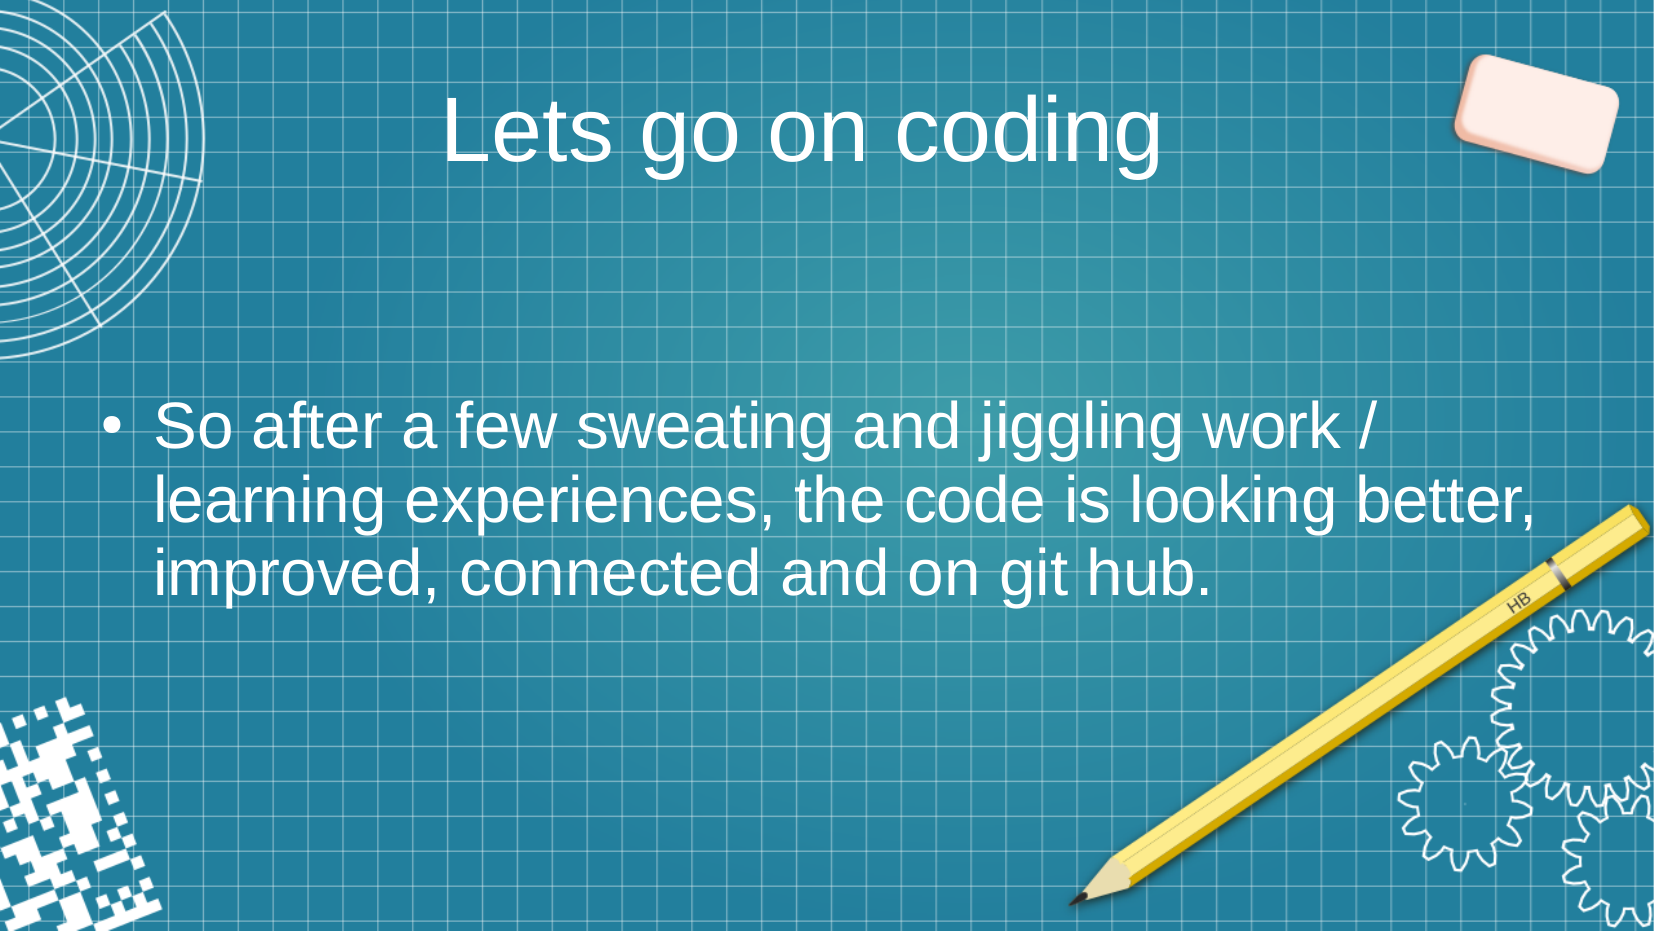

# Lets go on coding
So after a few sweating and jiggling work / learning experiences, the code is looking better, improved, connected and on git hub.